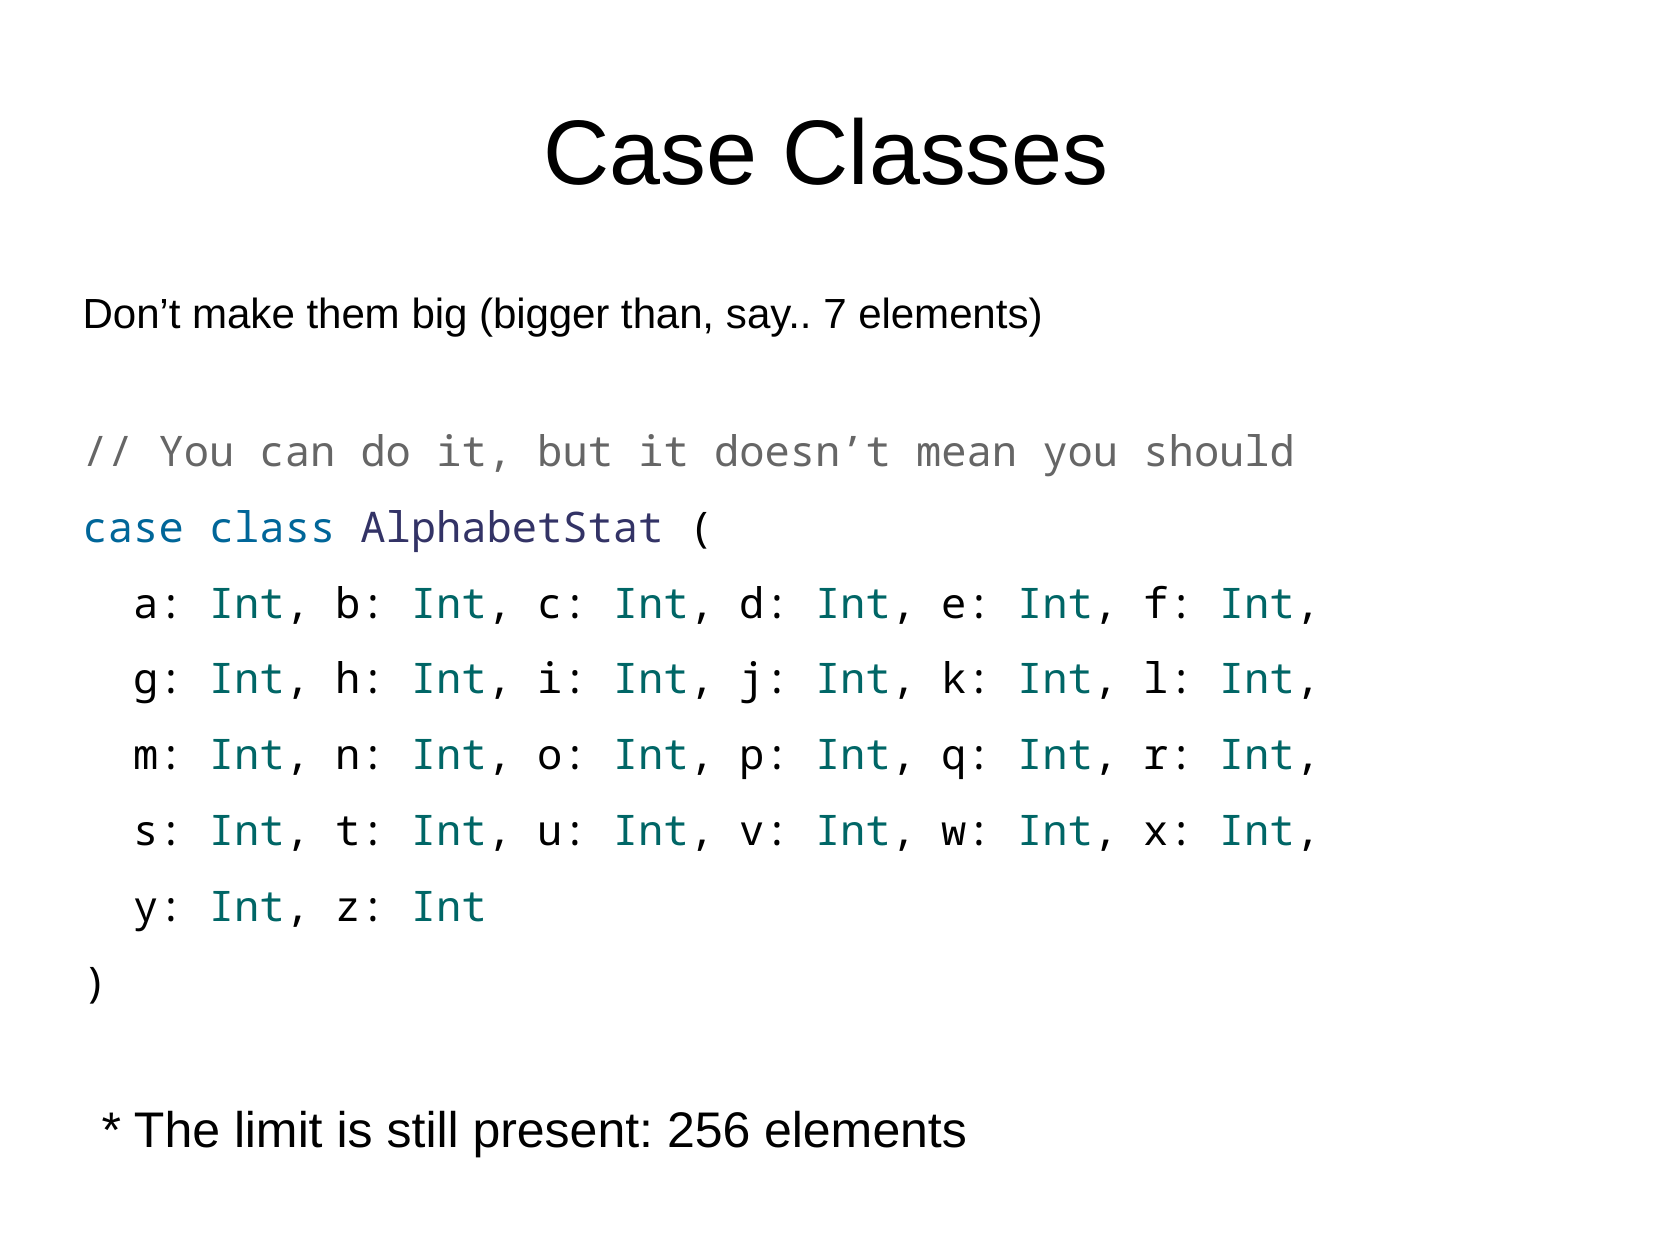

# Case Classes
Don’t make them big (bigger than, say.. 7 elements)
// You can do it, but it doesn’t mean you should
case class AlphabetStat (
 a: Int, b: Int, c: Int, d: Int, e: Int, f: Int,
 g: Int, h: Int, i: Int, j: Int, k: Int, l: Int,
 m: Int, n: Int, o: Int, p: Int, q: Int, r: Int,
 s: Int, t: Int, u: Int, v: Int, w: Int, x: Int,
 y: Int, z: Int
)
* The limit is still present: 256 elements